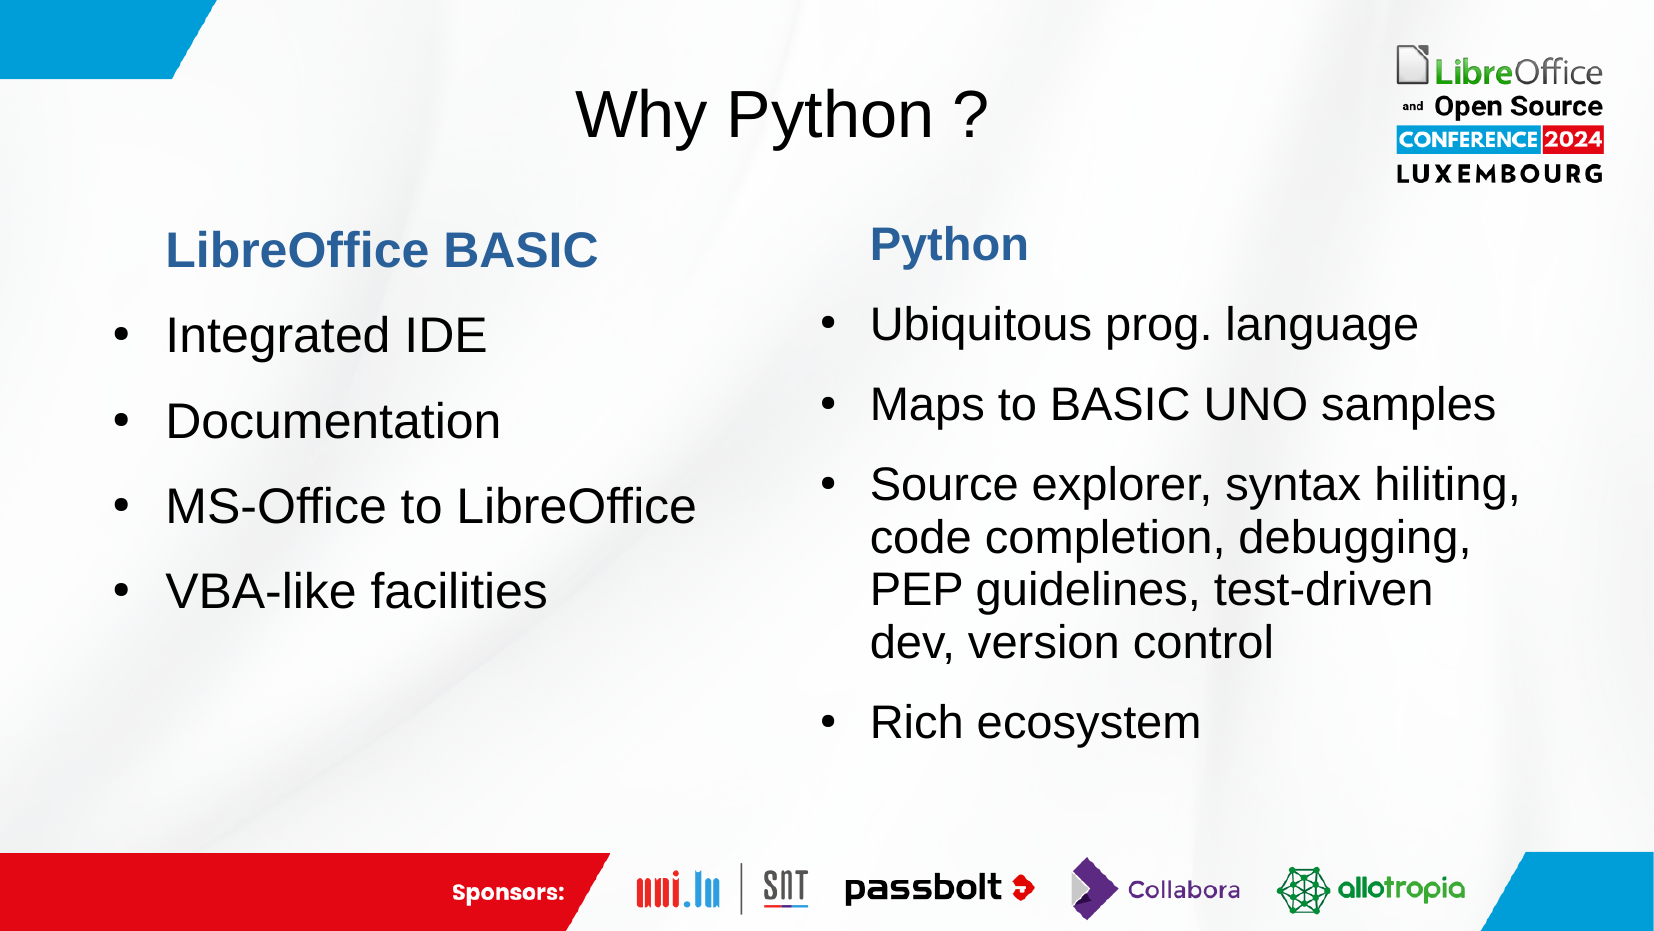

# Why Python ?
Python
Ubiquitous prog. language
Maps to BASIC UNO samples
Source explorer, syntax hiliting, code completion, debugging, PEP guidelines, test-driven dev, version control
Rich ecosystem
LibreOffice BASIC
Integrated IDE
Documentation
MS-Office to LibreOffice
VBA-like facilities